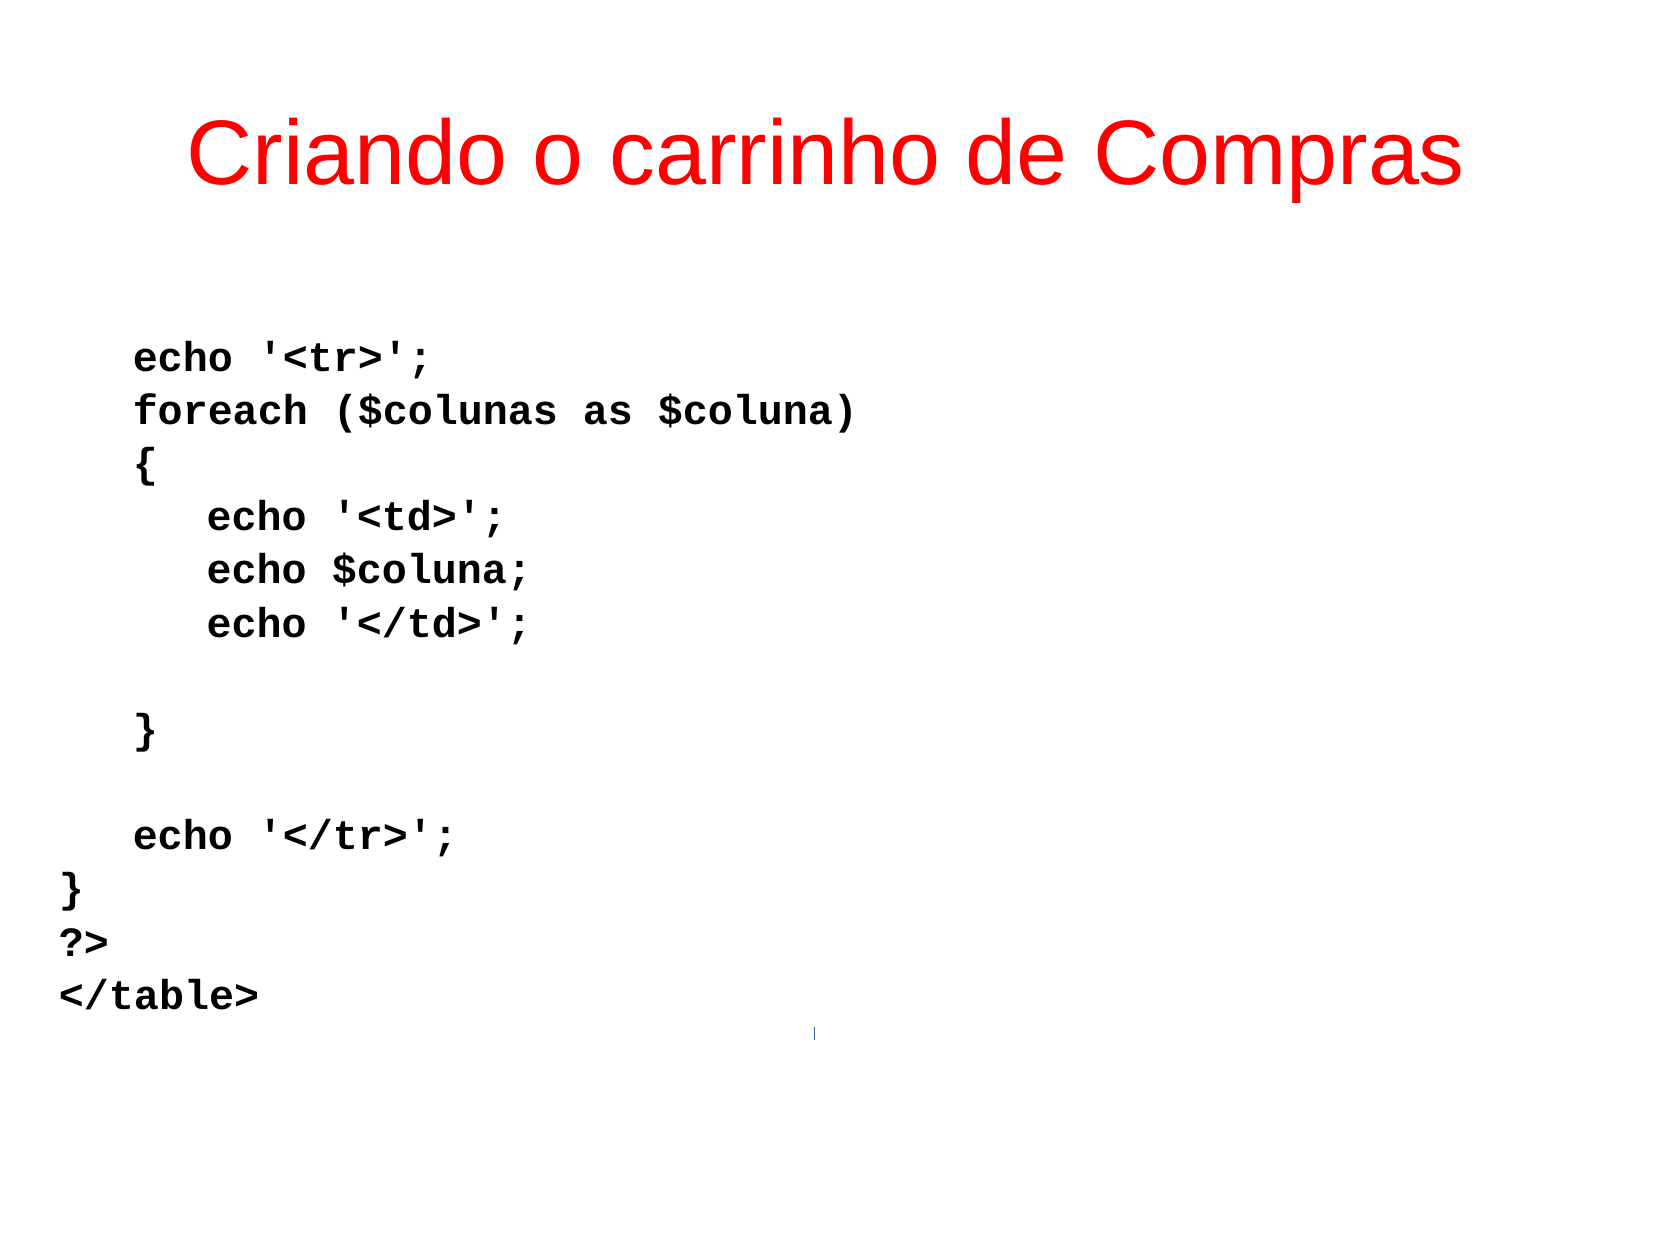

# Criando o carrinho de Compras
 		echo '<tr>';
 		foreach ($colunas as $coluna)
 		{
 			echo '<td>';
 			echo $coluna;
 			echo '</td>';
 		}
 		echo '</tr>';
}
?>
</table>